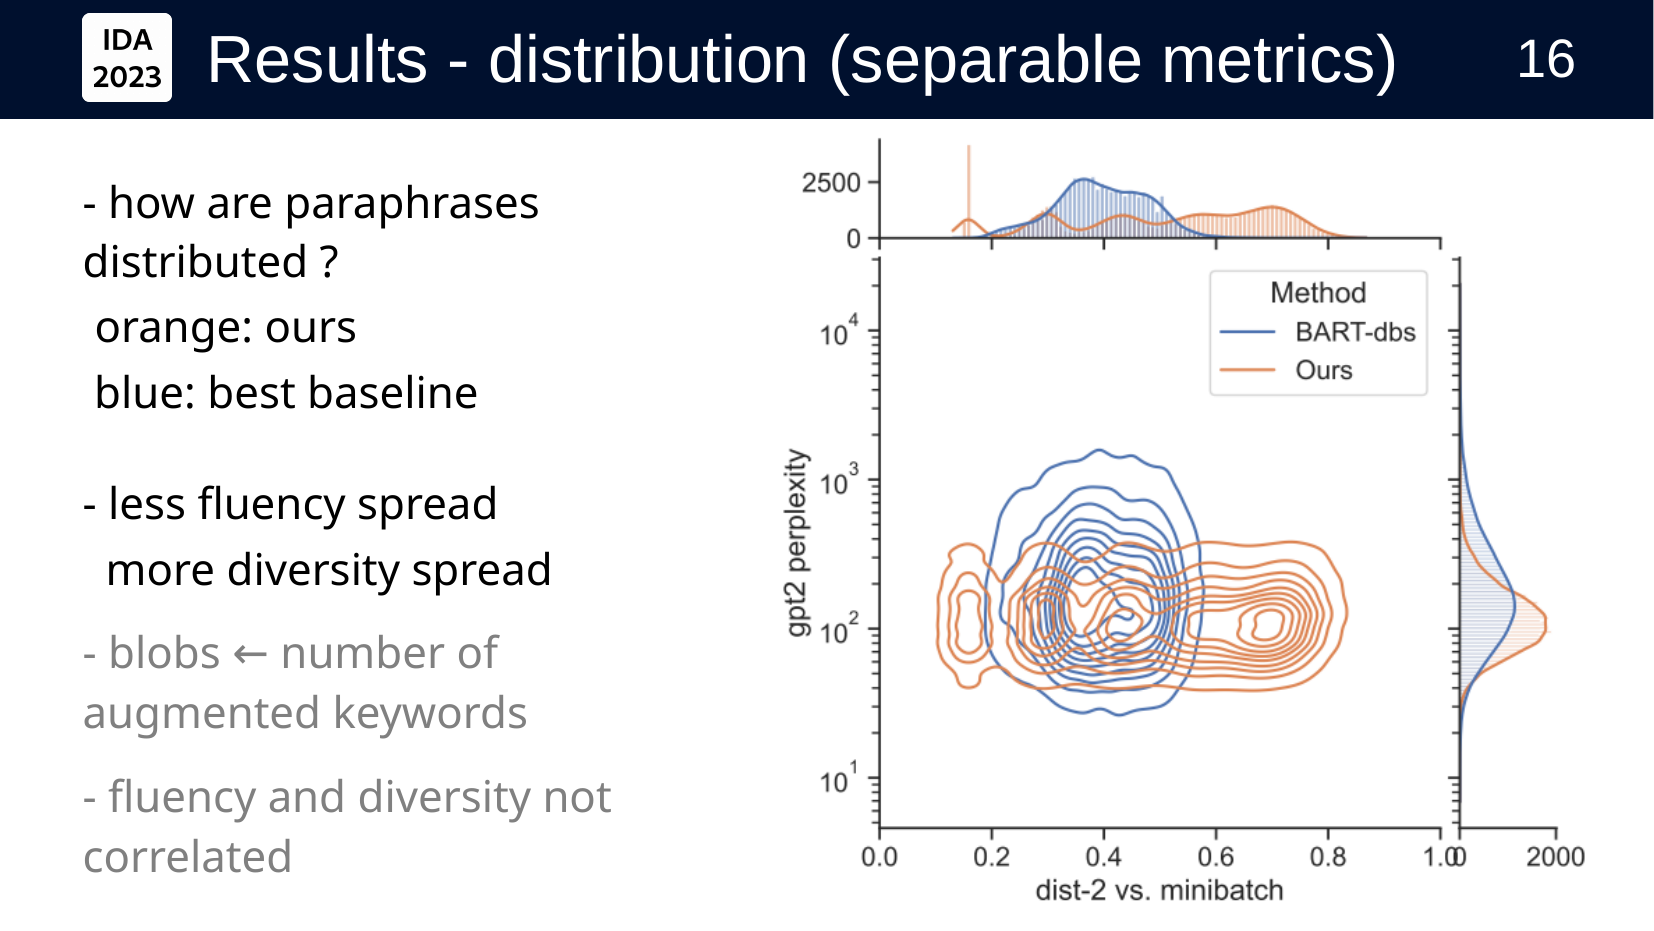

Results - distribution (separable metrics)
# - how are paraphrases distributed ?
 orange: ours
 blue: best baseline
- less fluency spread
 more diversity spread
- blobs ← number of augmented keywords
- fluency and diversity not correlated